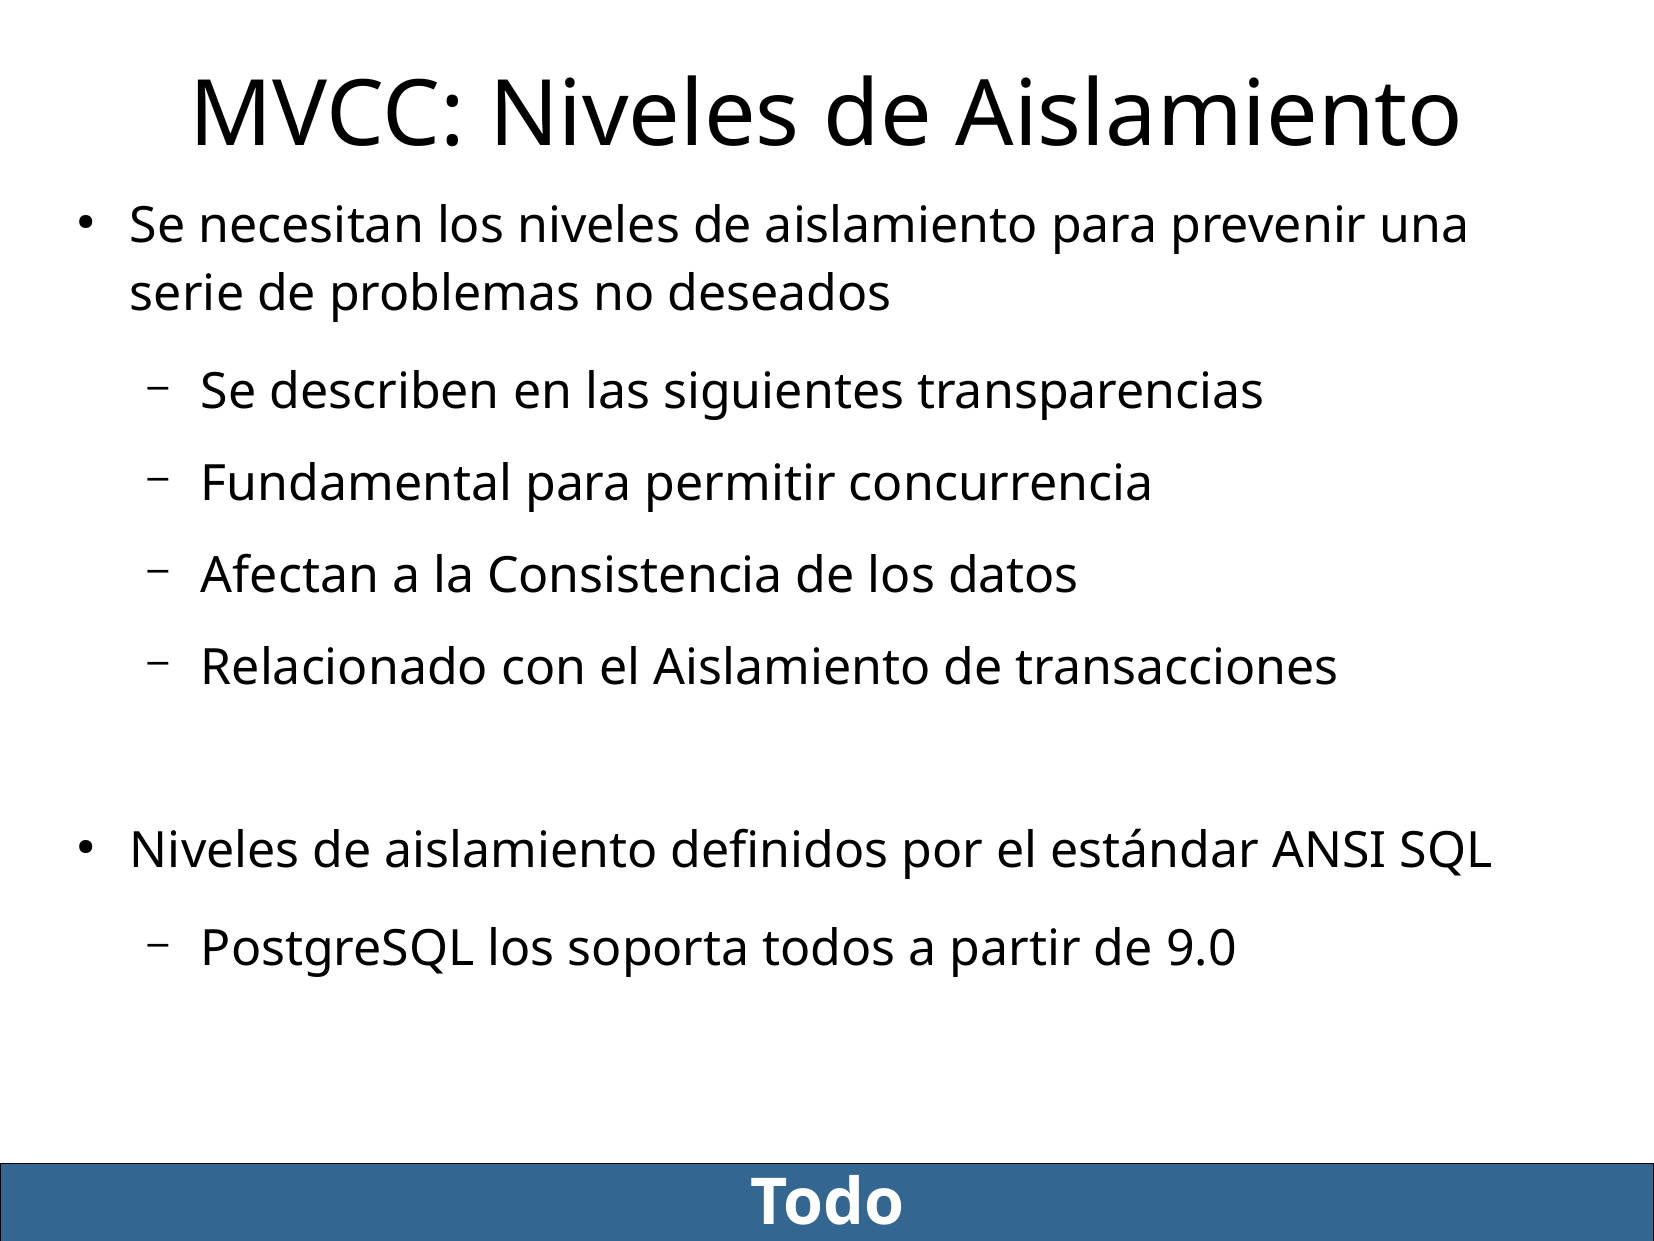

# MVCC: Niveles de Aislamiento
Se necesitan los niveles de aislamiento para prevenir una serie de problemas no deseados
Se describen en las siguientes transparencias
Fundamental para permitir concurrencia
Afectan a la Consistencia de los datos
Relacionado con el Aislamiento de transacciones
Niveles de aislamiento definidos por el estándar ANSI SQL
PostgreSQL los soporta todos a partir de 9.0